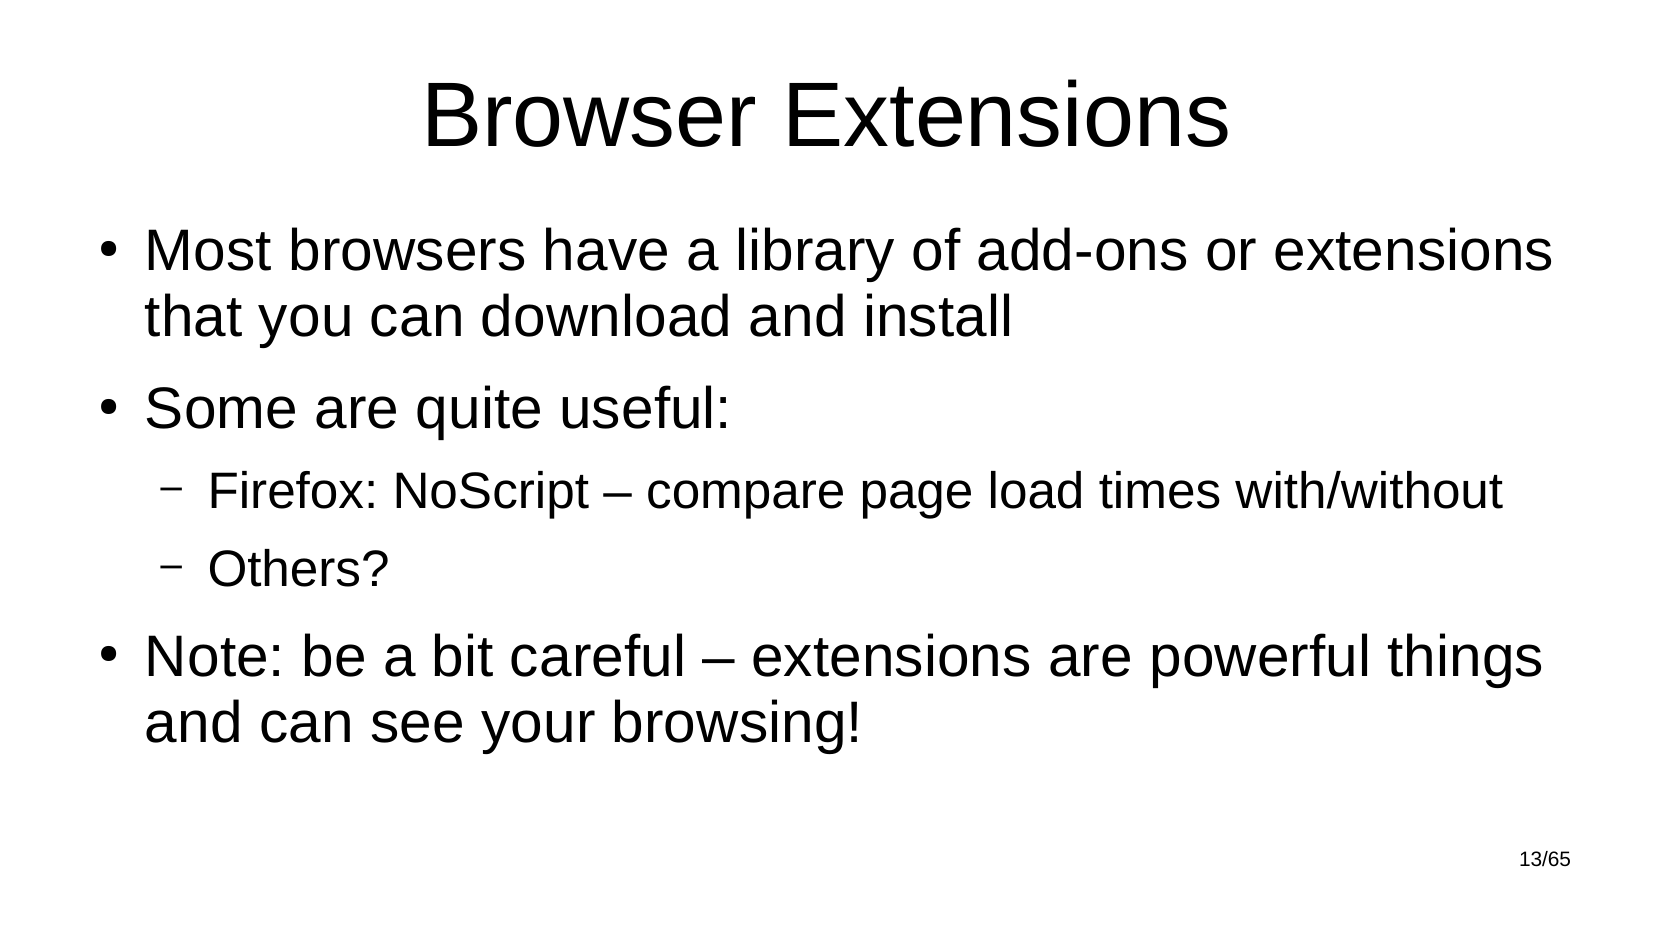

# Browser Extensions
Most browsers have a library of add-ons or extensions that you can download and install
Some are quite useful:
Firefox: NoScript – compare page load times with/without
Others?
Note: be a bit careful – extensions are powerful things and can see your browsing!
13